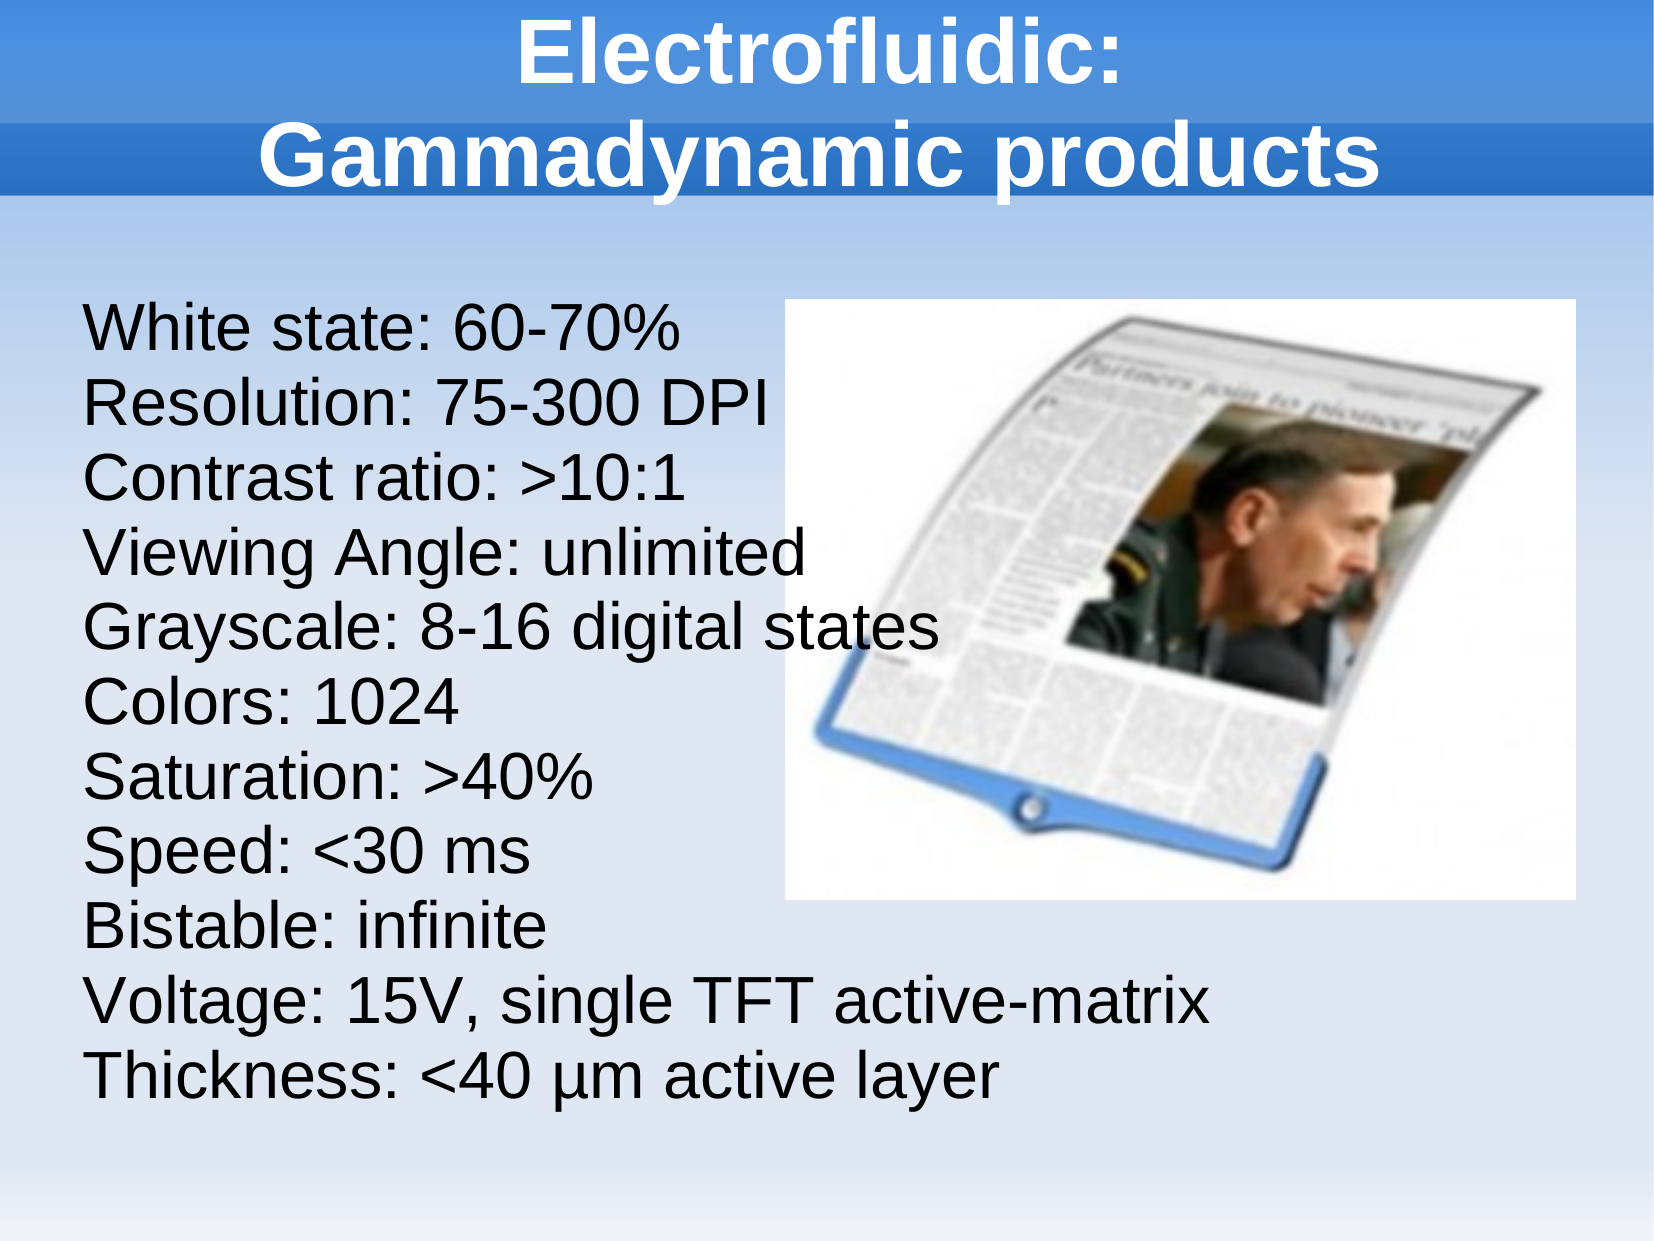

# Electrofluidic: Gammadynamic products
White state: 60-70%
Resolution: 75-300 DPI
Contrast ratio: >10:1
Viewing Angle: unlimited
Grayscale: 8-16 digital states
Colors: 1024
Saturation: >40%
Speed: <30 ms
Bistable: infinite
Voltage: 15V, single TFT active-matrix
Thickness: <40 µm active layer